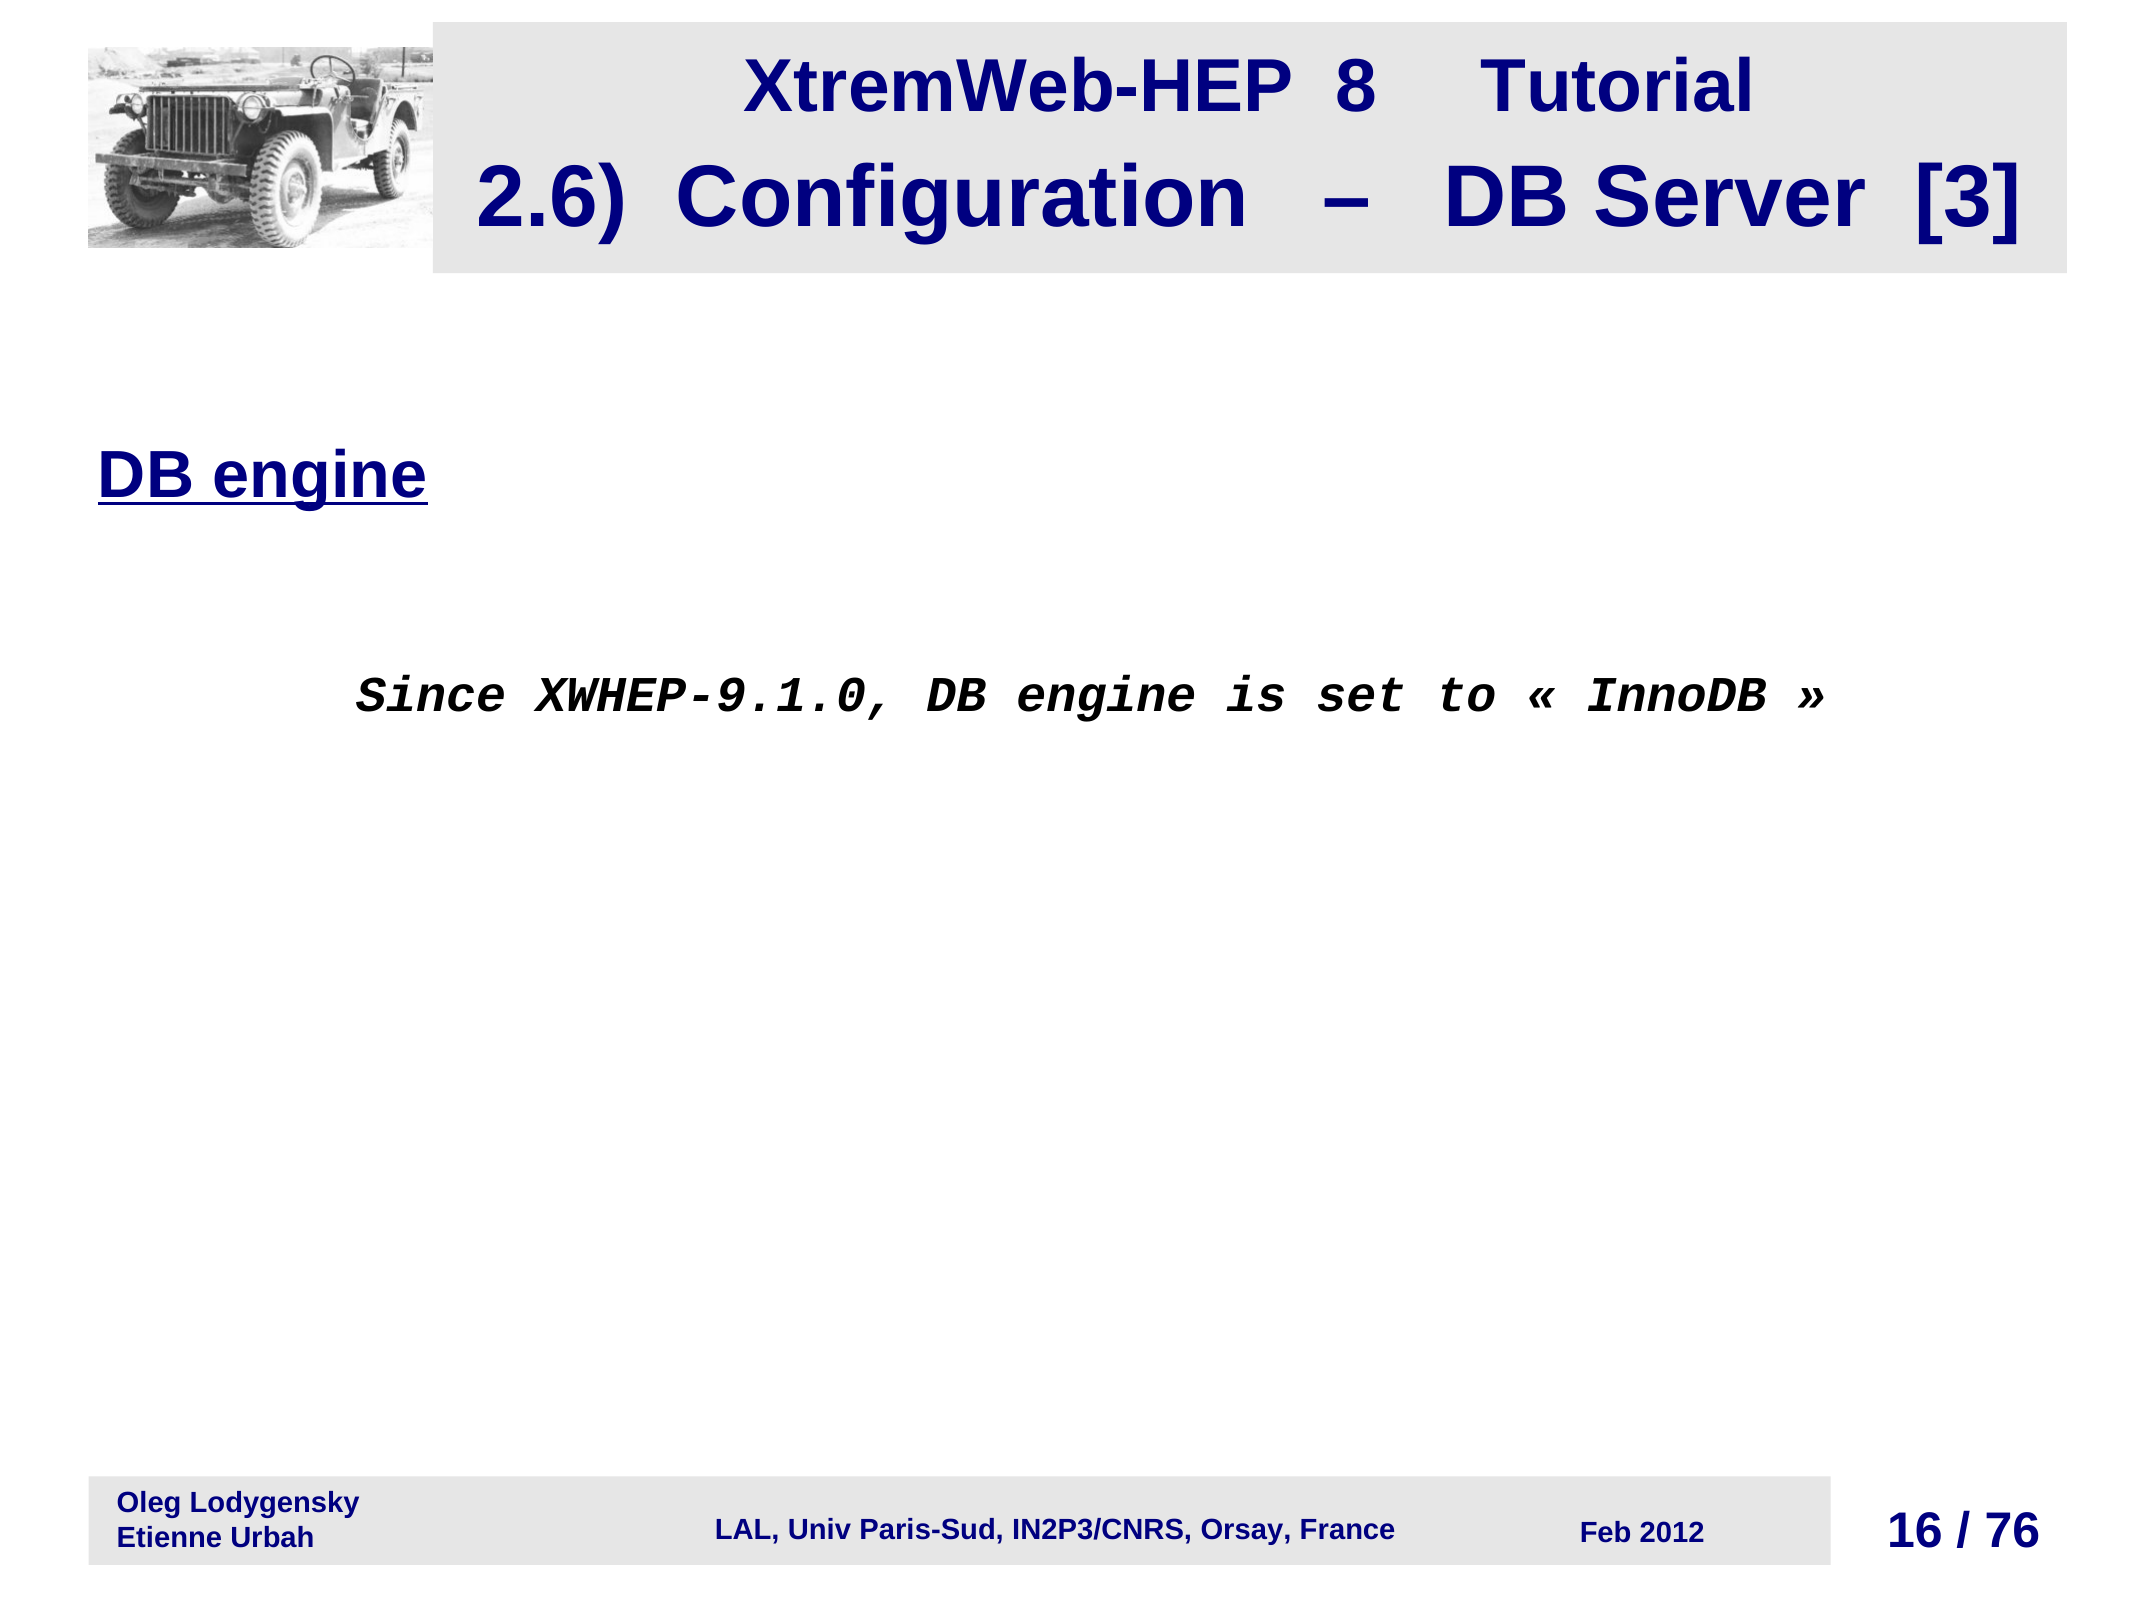

# 2.6) Configuration – DB Server [3]
DB engine
Since XWHEP-9.1.0, DB engine is set to « InnoDB »
16